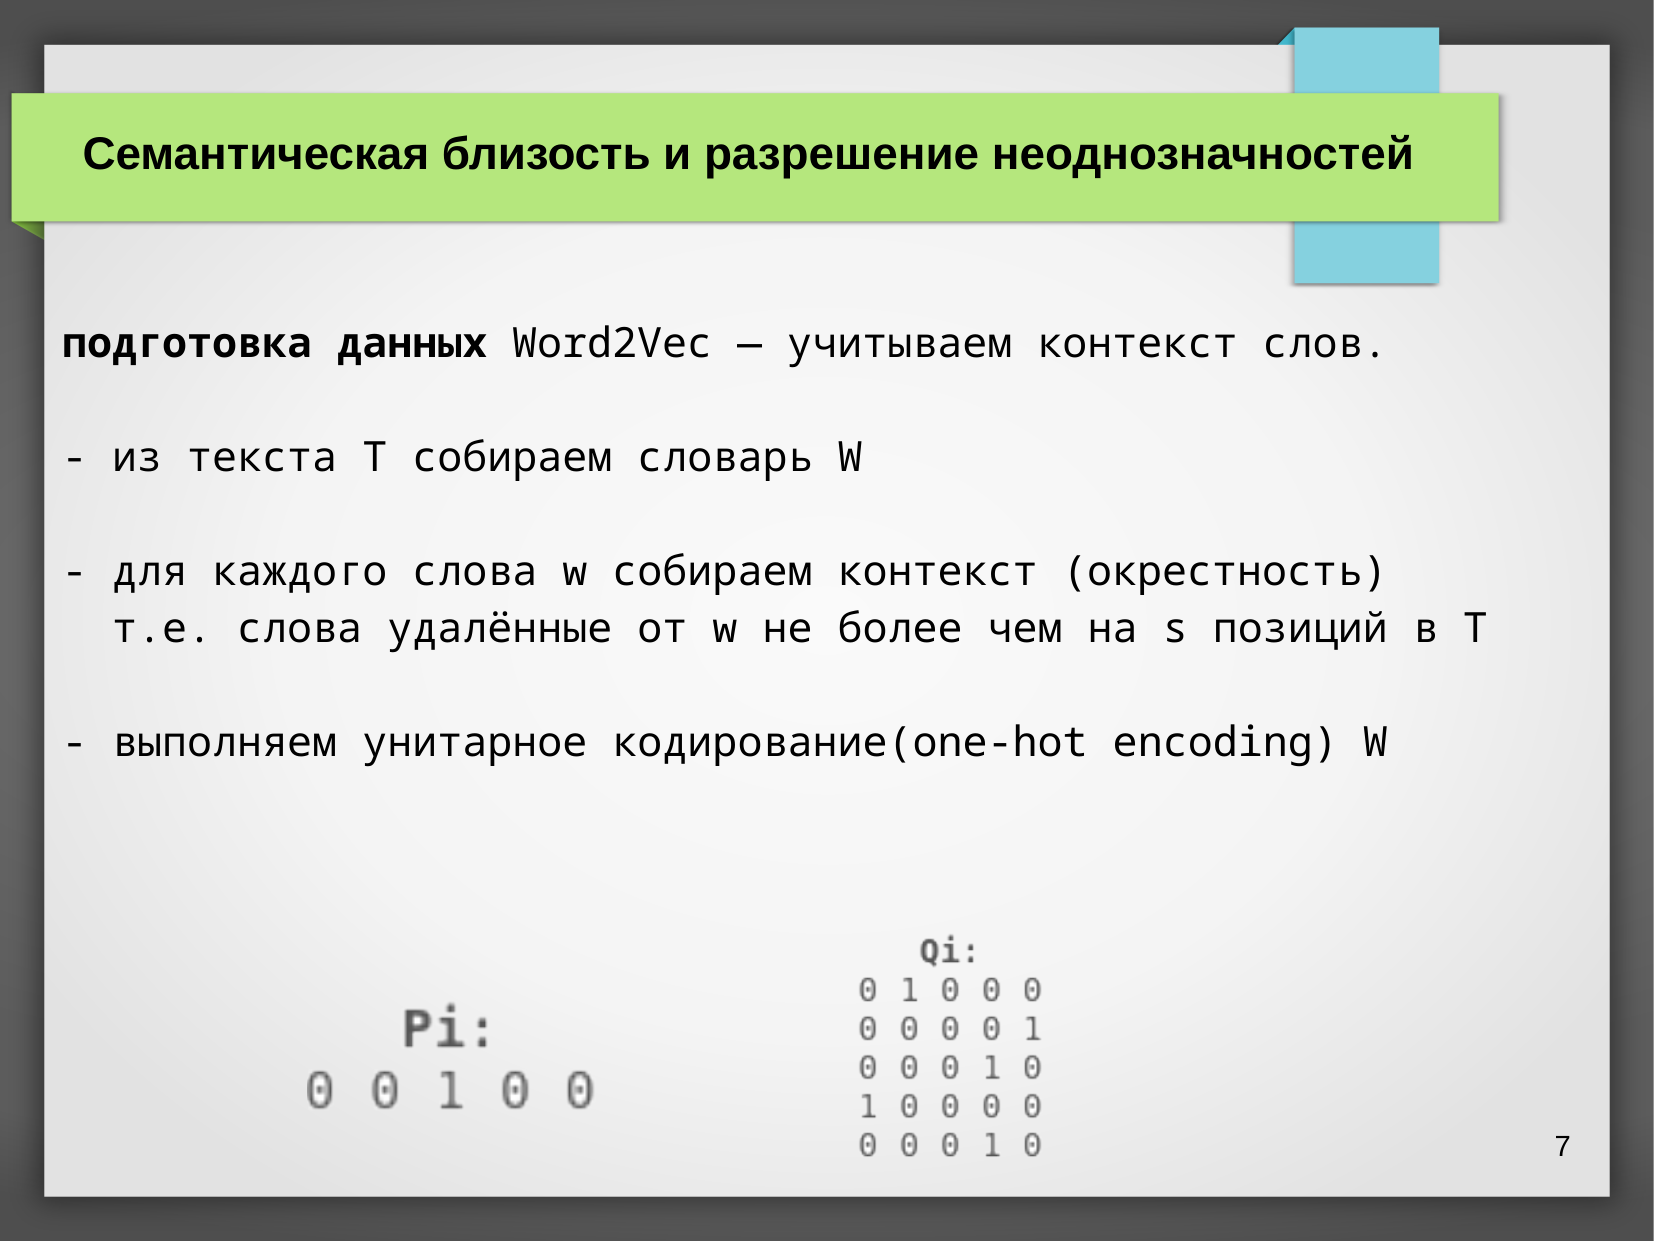

# Семантическая близость и разрешение неоднозначностей
подготовка данных Word2Vec — учитываем контекст слов.
- из текста T собираем словарь W
- для каждого слова w собираем контекст (окрестность)
 т.е. слова удалённые от w не более чем на s позиций в T
- выполняем унитарное кодирование(one-hot encoding) W
7